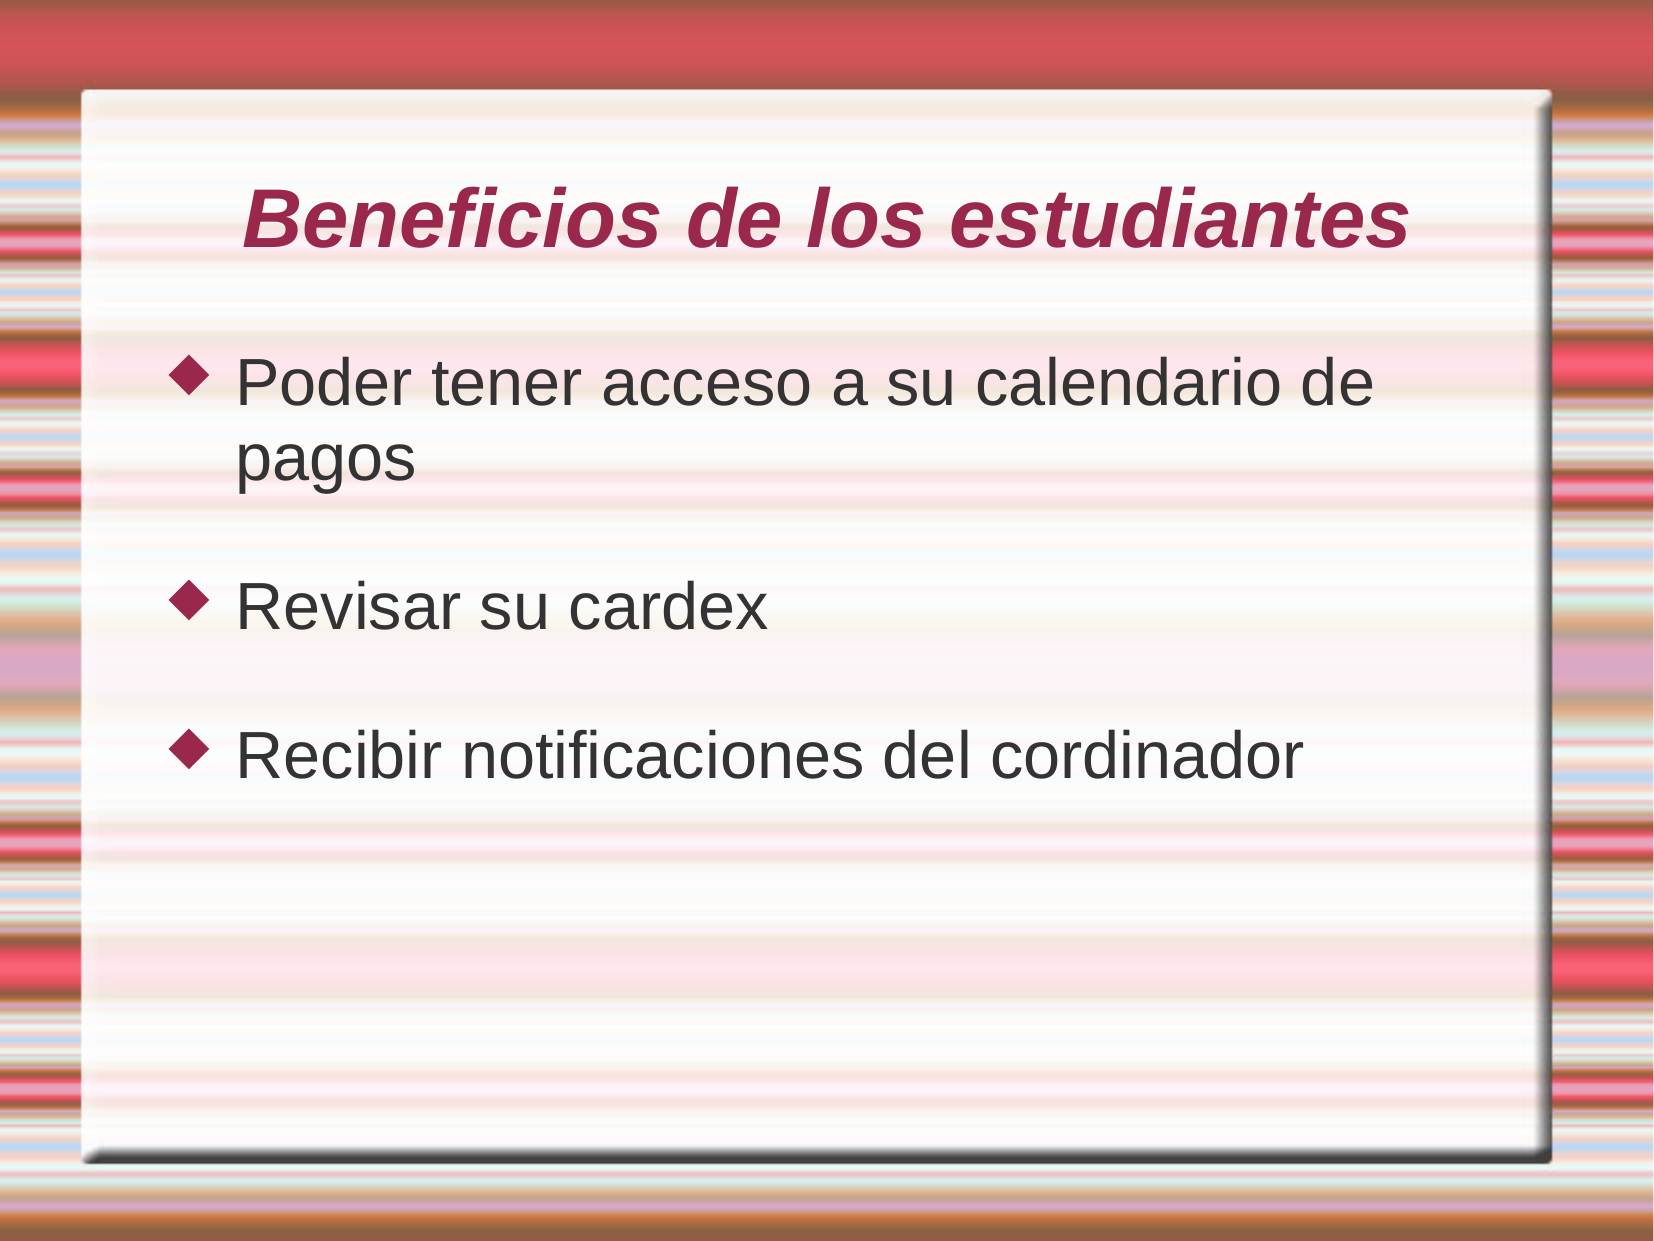

# Beneficios de los estudiantes
Poder tener acceso a su calendario de pagos
Revisar su cardex
Recibir notificaciones del cordinador